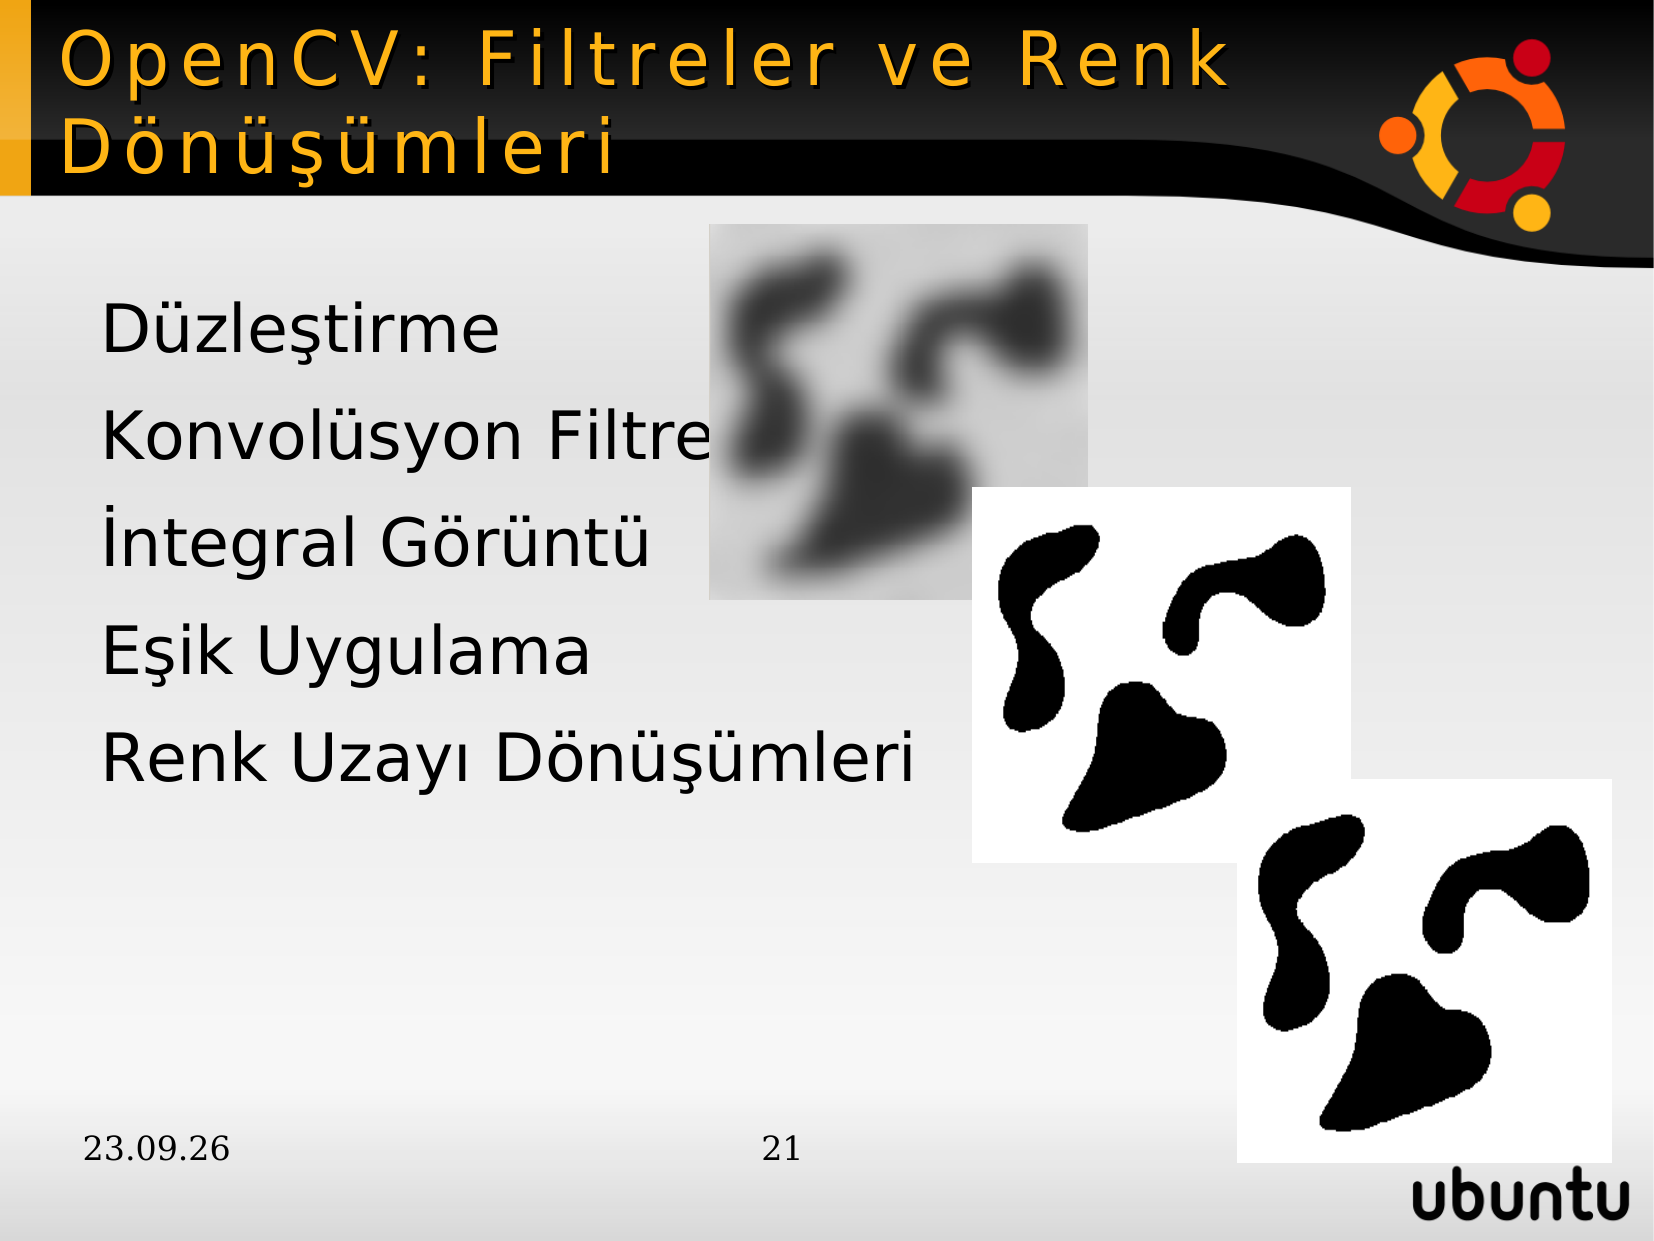

# OpenCV: Filtreler ve Renk Dönüşümleri
Düzleştirme
Konvolüsyon Filtreleri
İntegral Görüntü
Eşik Uygulama
Renk Uzayı Dönüşümleri
21